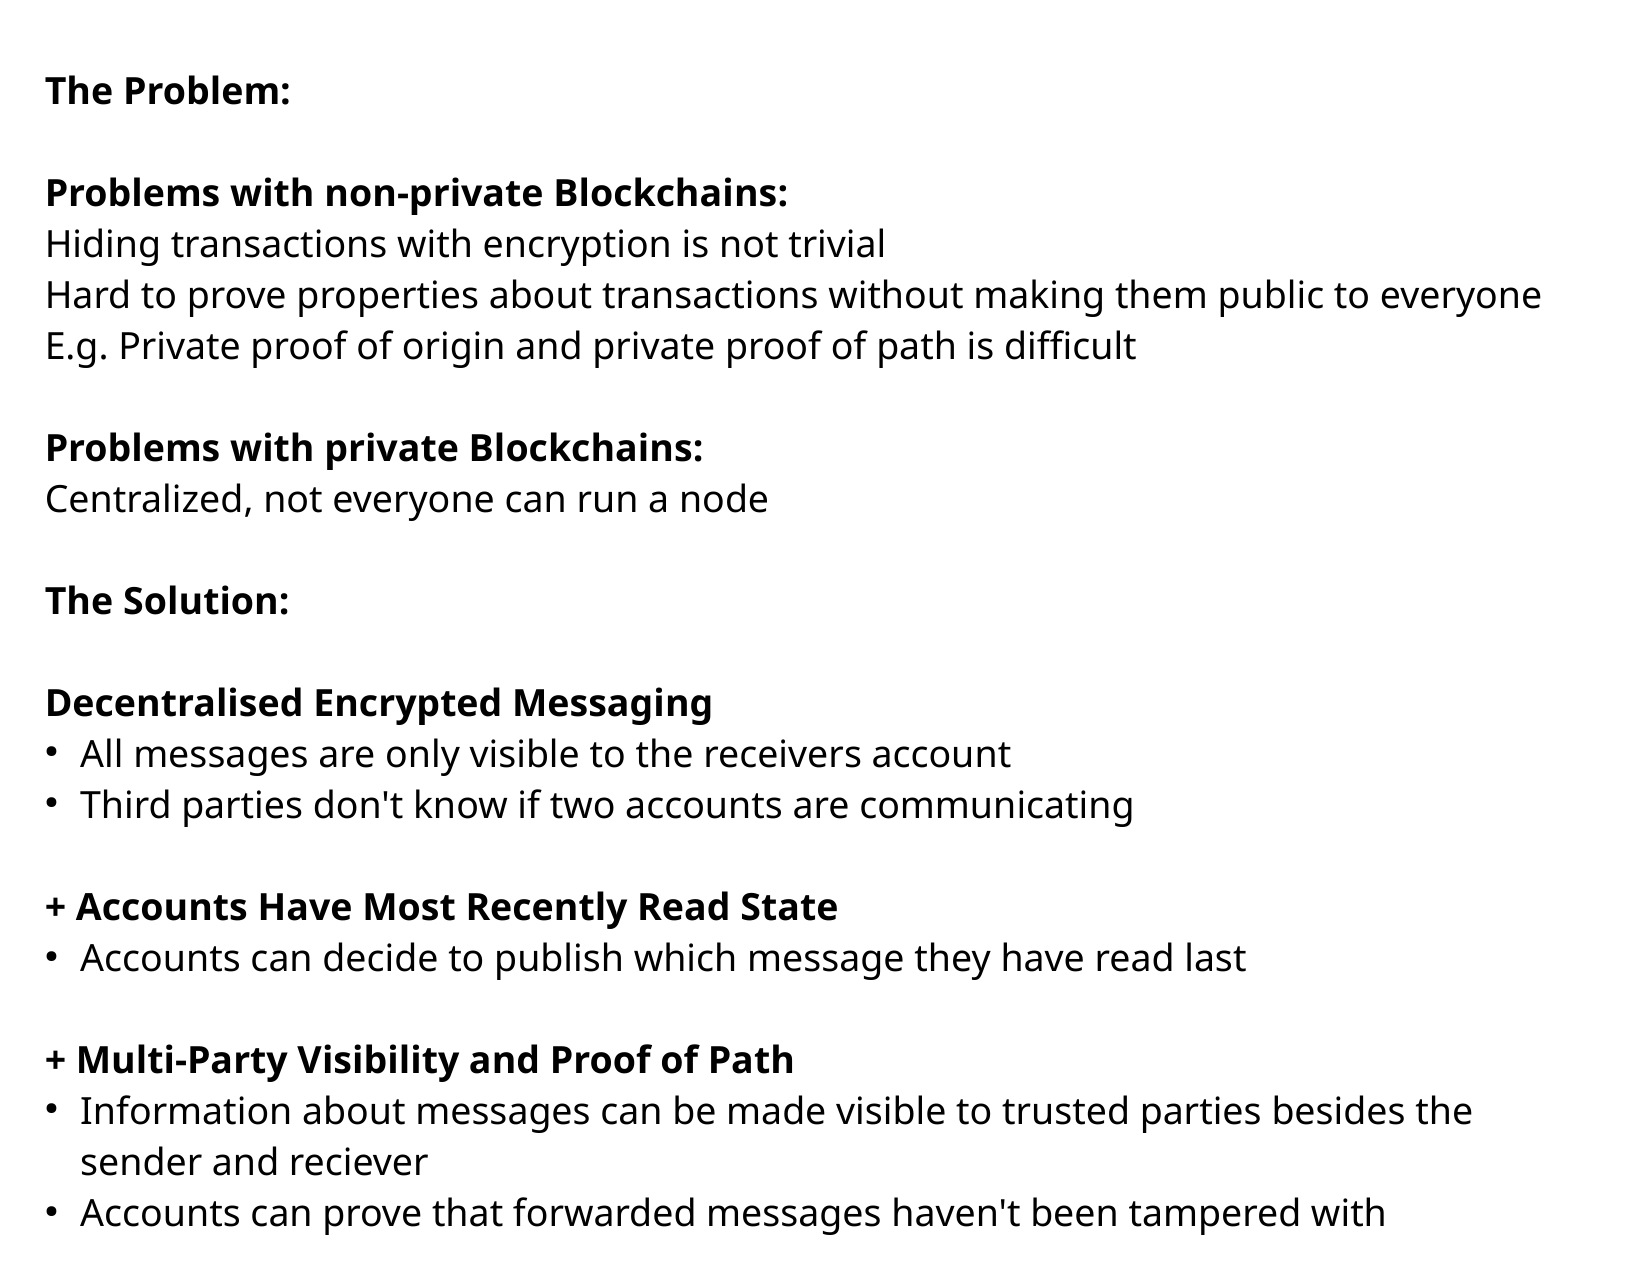

The Problem:
Problems with non-private Blockchains:
Hiding transactions with encryption is not trivial
Hard to prove properties about transactions without making them public to everyone
E.g. Private proof of origin and private proof of path is difficult
Problems with private Blockchains:
Centralized, not everyone can run a node
The Solution:
Decentralised Encrypted Messaging
All messages are only visible to the receivers account
Third parties don't know if two accounts are communicating
+ Accounts Have Most Recently Read State
Accounts can decide to publish which message they have read last
+ Multi-Party Visibility and Proof of Path
Information about messages can be made visible to trusted parties besides the sender and reciever
Accounts can prove that forwarded messages haven't been tampered with